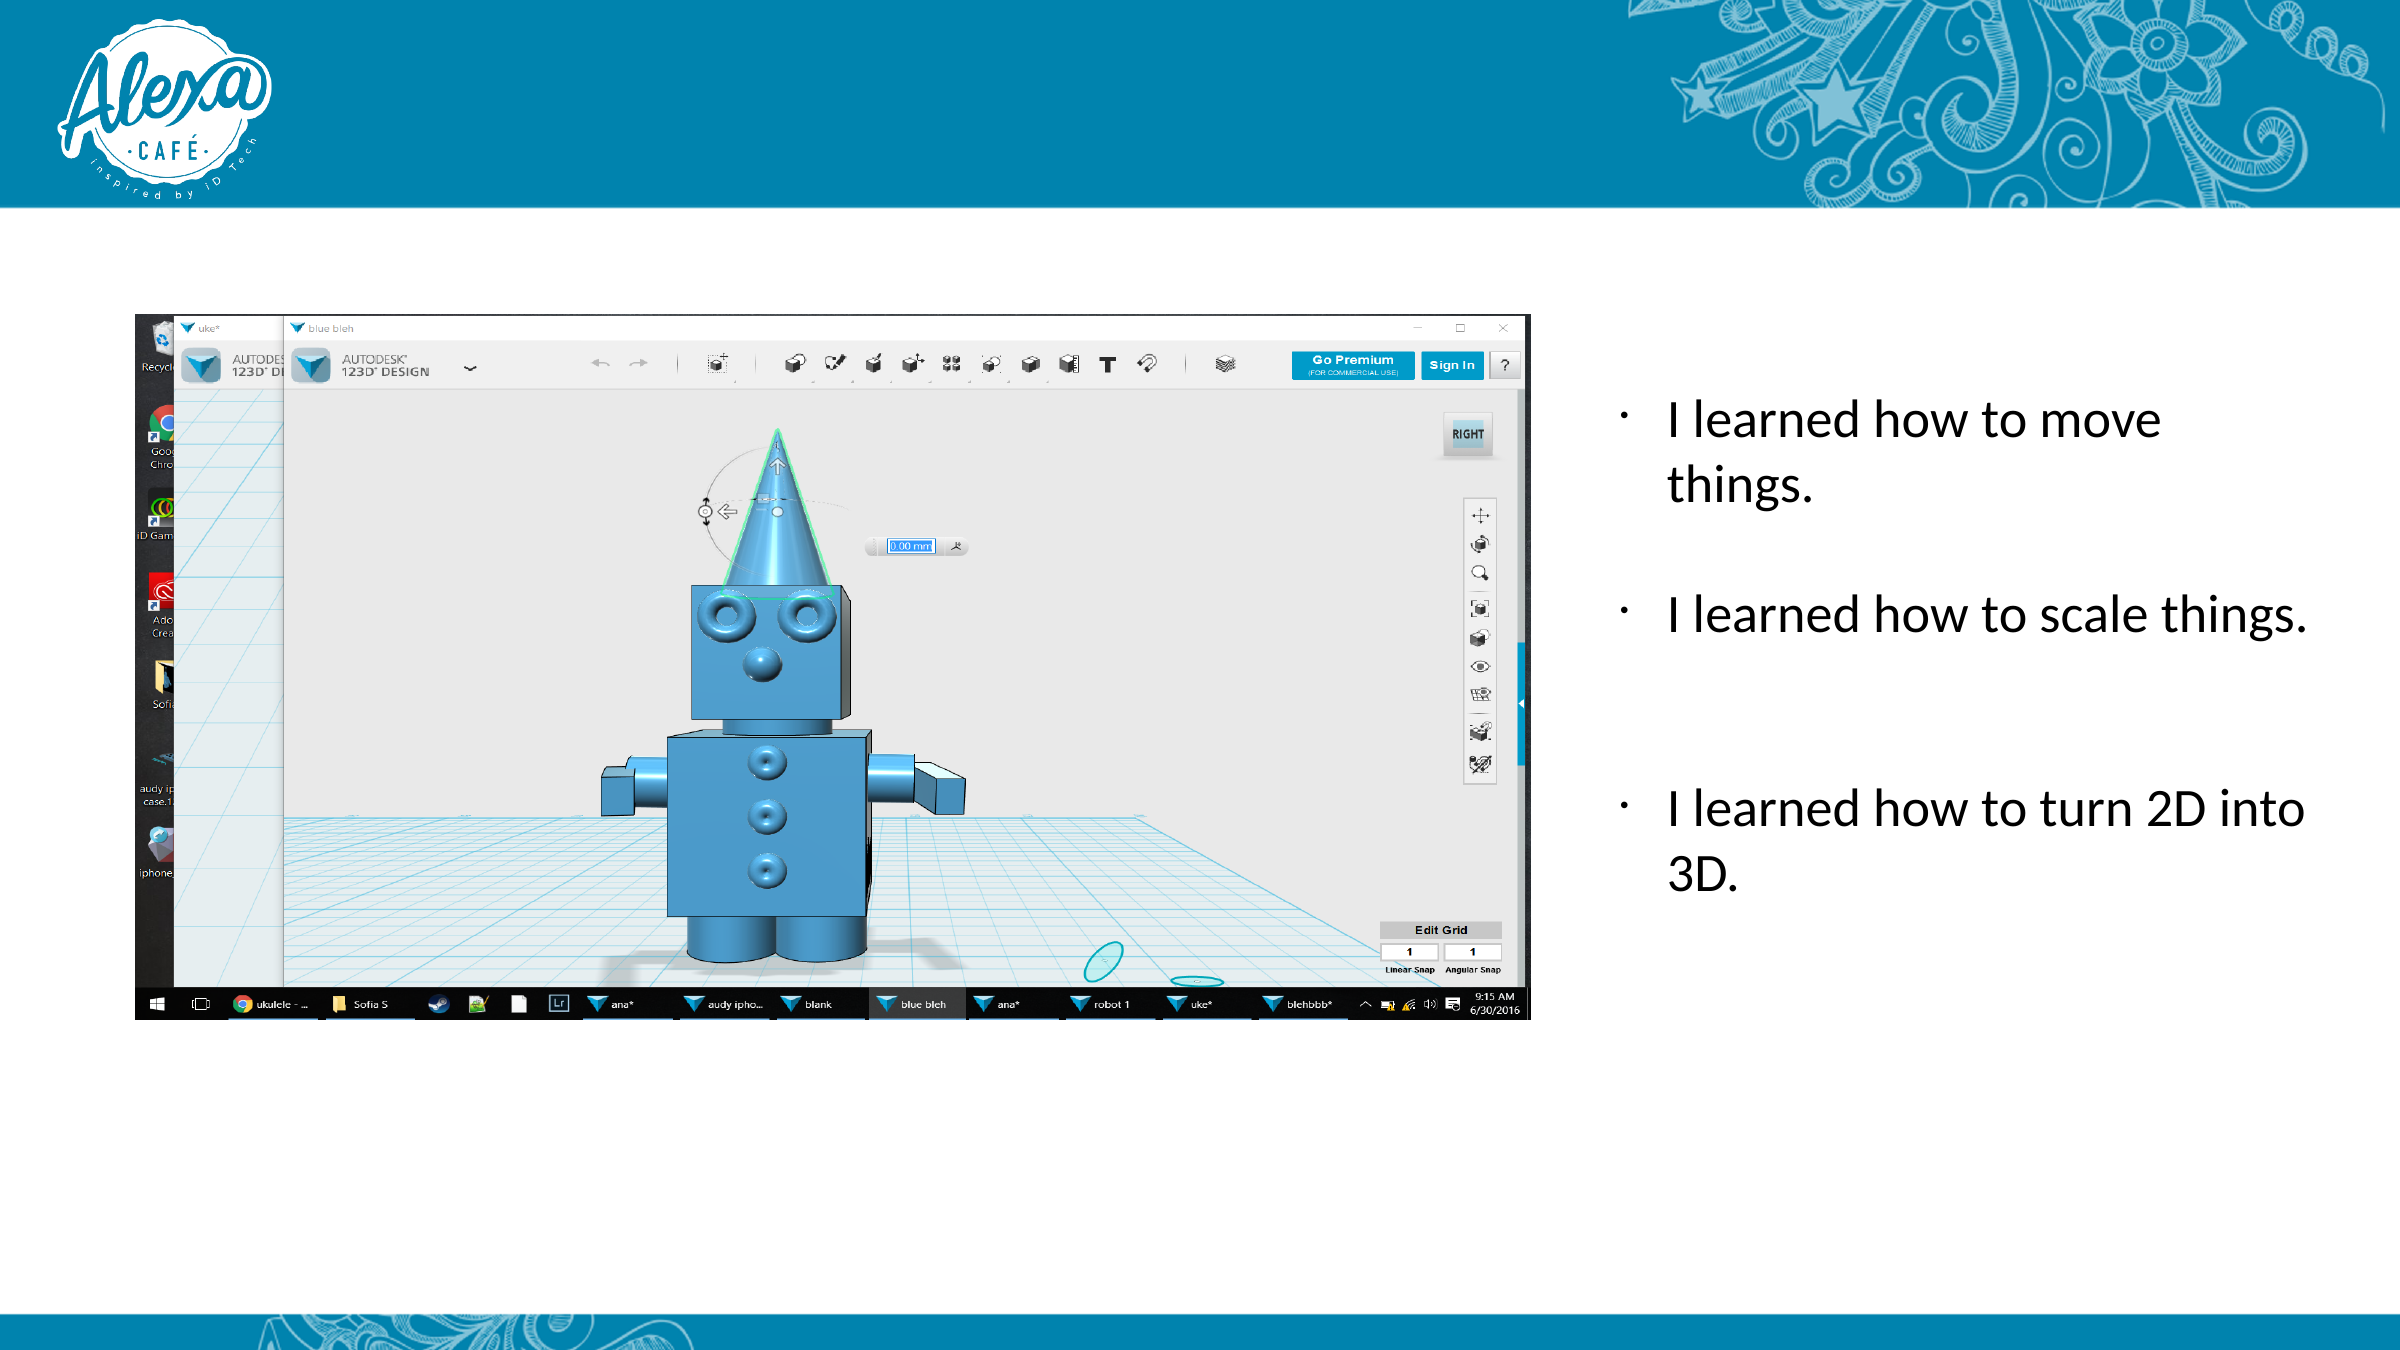

I learned how to move things.
I learned how to scale things.
I learned how to turn 2D into 3D.
Replace this image with your own screenshot. Then delete this text.